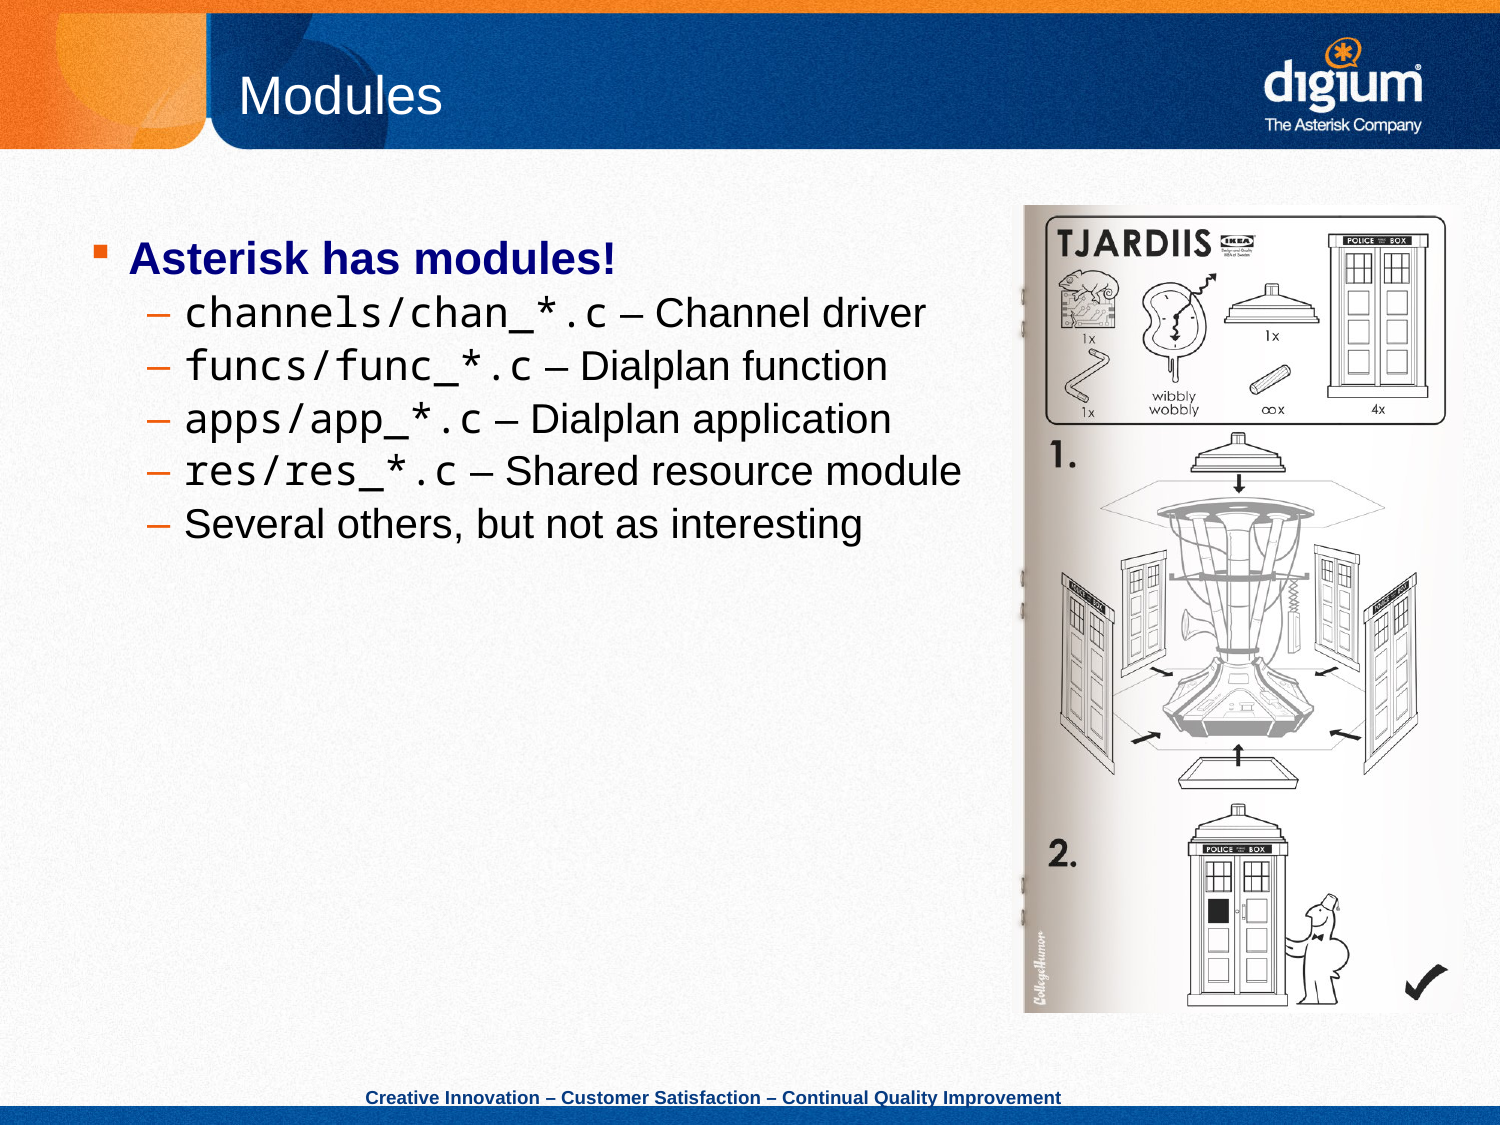

# Modules
Asterisk has modules!
channels/chan_*.c – Channel driver
funcs/func_*.c – Dialplan function
apps/app_*.c – Dialplan application
res/res_*.c – Shared resource module
Several others, but not as interesting